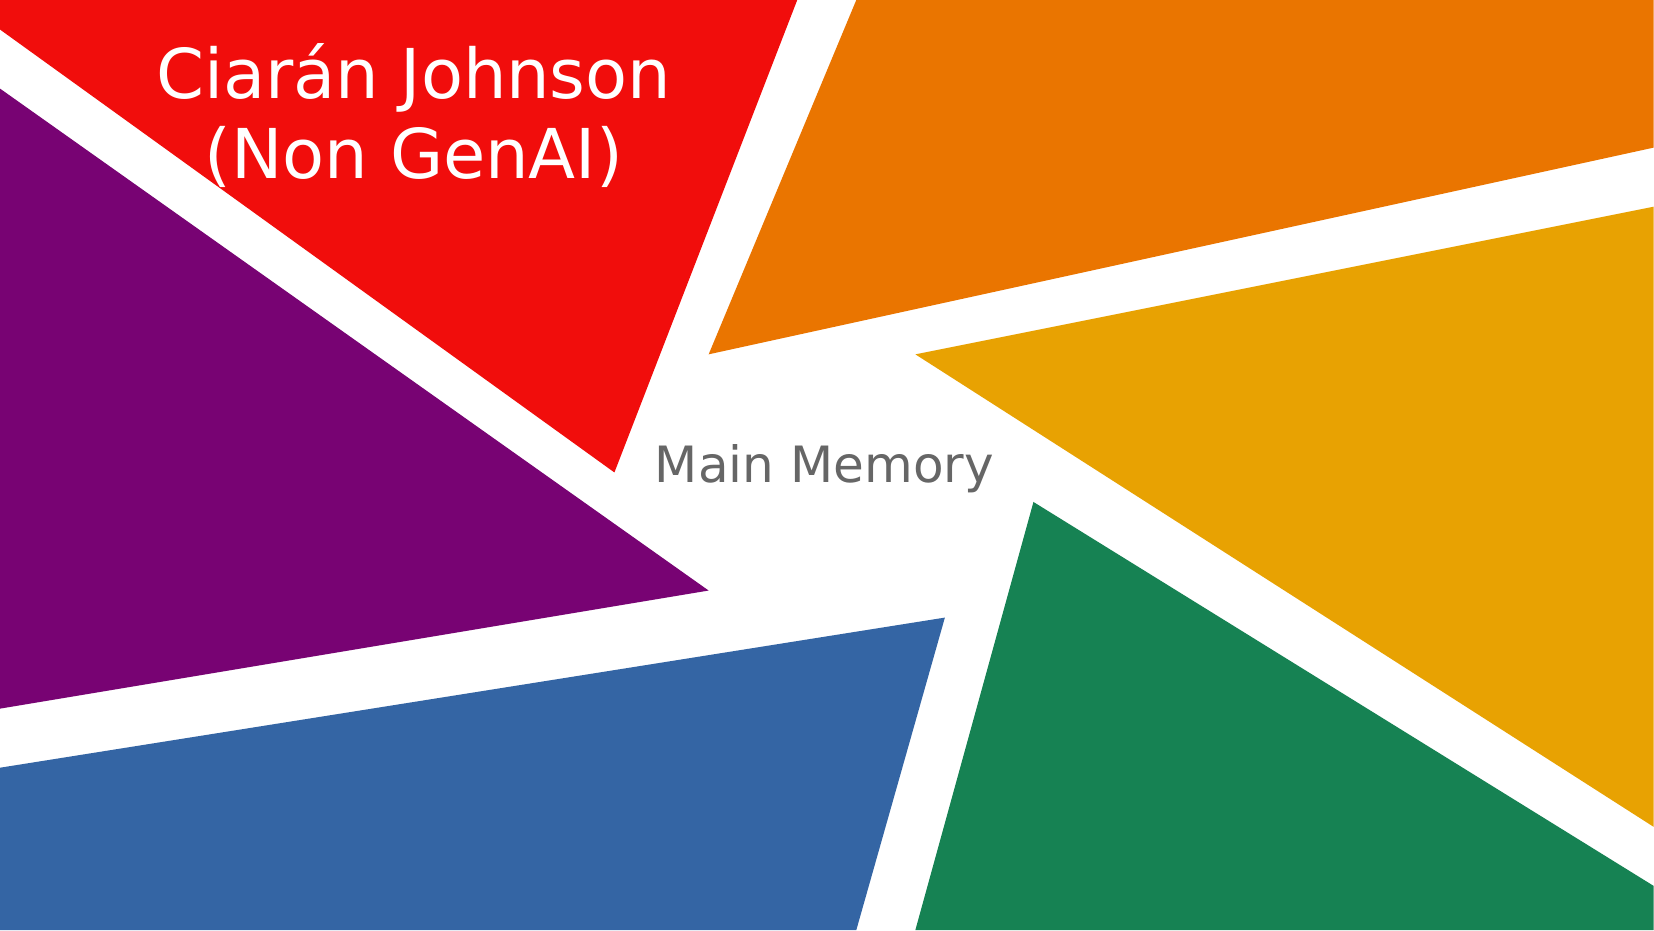

Ciarán Johnson
(Non GenAI)
# Main Memory